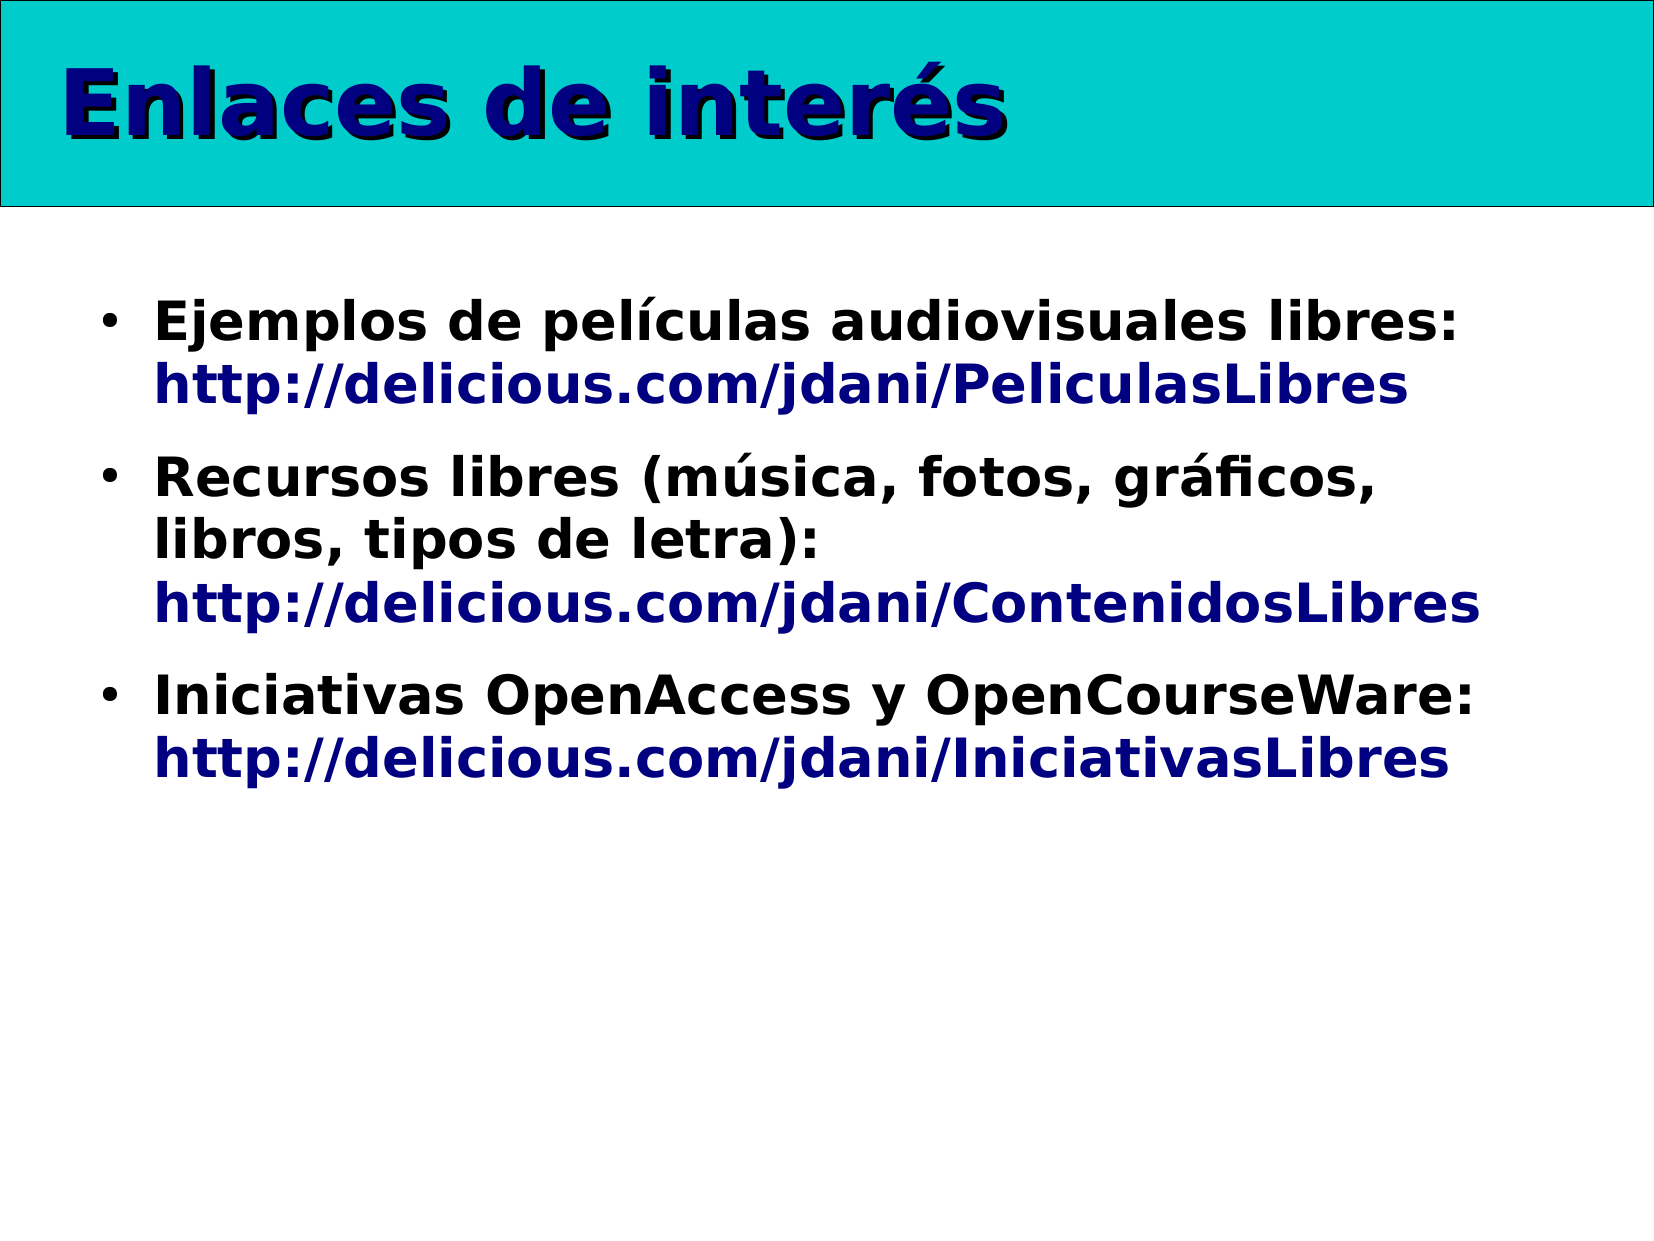

# Enlaces de interés
Ejemplos de películas audiovisuales libres:
http://delicious.com/jdani/PeliculasLibres
Recursos libres (música, fotos, gráficos, libros, tipos de letra):
http://delicious.com/jdani/ContenidosLibres
Iniciativas OpenAccess y OpenCourseWare:
http://delicious.com/jdani/IniciativasLibres